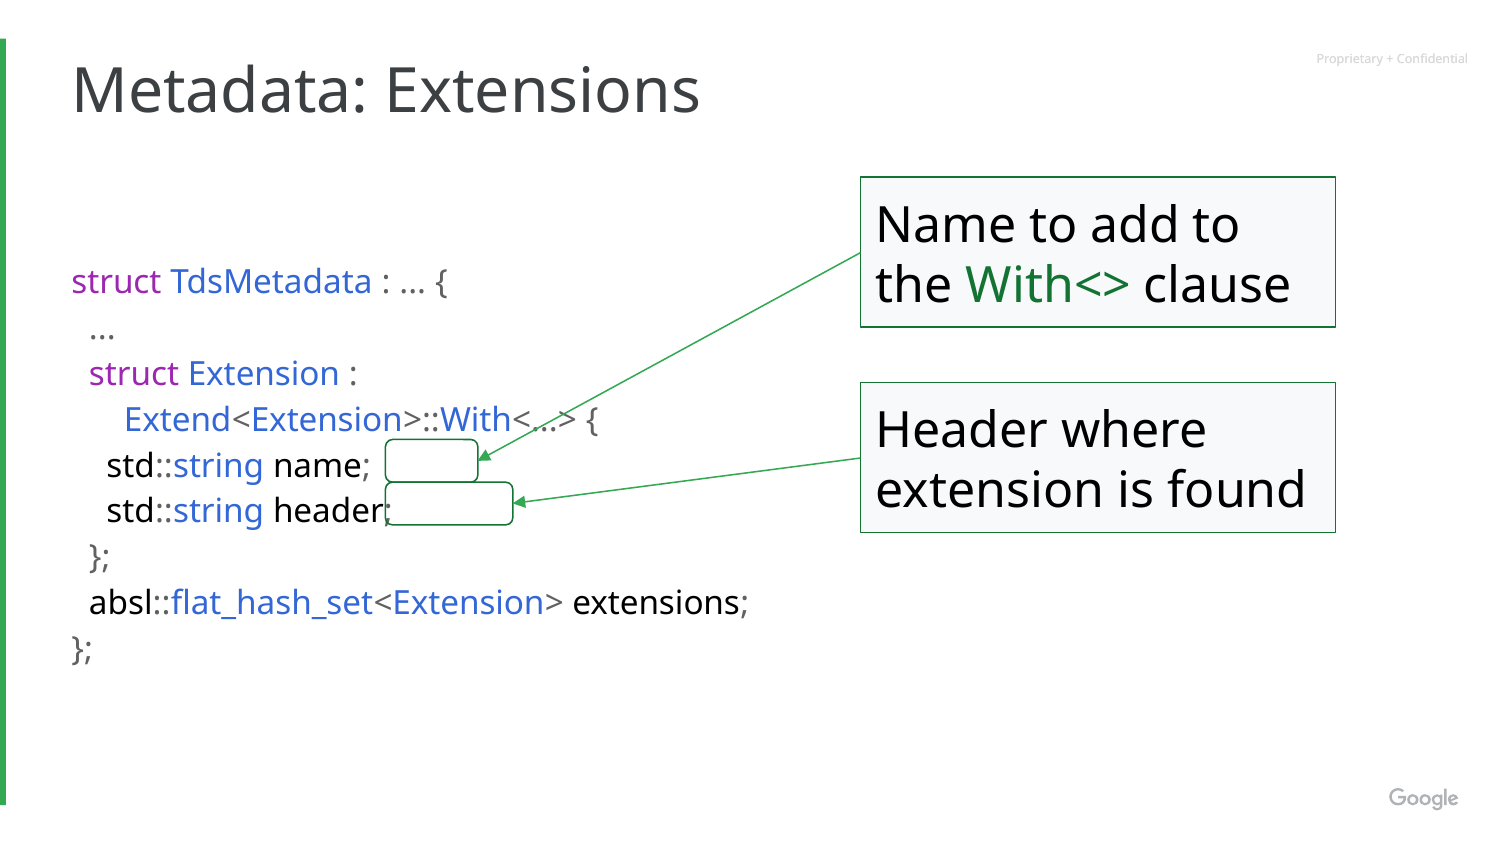

Metadata: Extensions
Name to add to the With<> clause
# struct TdsMetadata : ... {
 ...
 struct Extension :
 Extend<Extension>::With<...> {
 std::string name;
 std::string header;
 };
 absl::flat_hash_set<Extension> extensions;
};
Header where extension is found